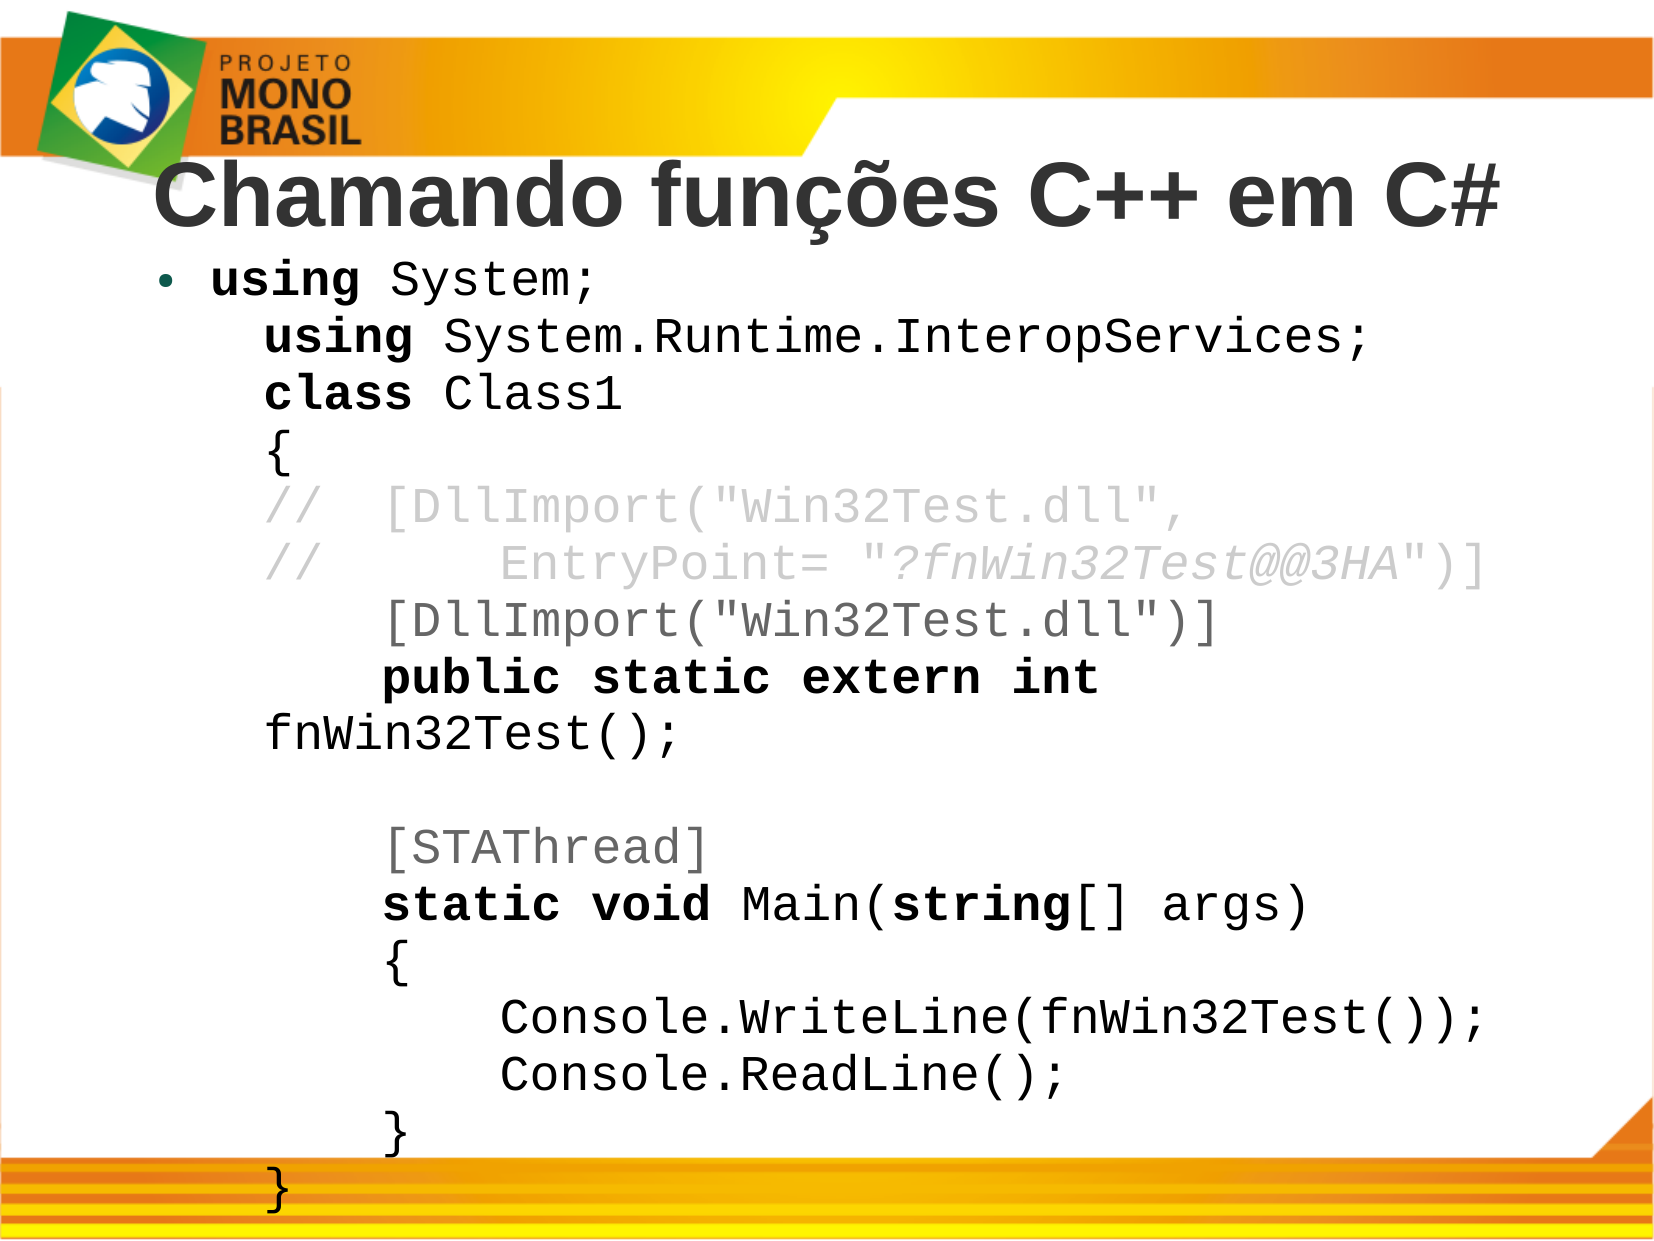

# Chamando funções C++ em C#
using System;
using System.Runtime.InteropServices;
class Class1
{
//	[DllImport("Win32Test.dll",
//		EntryPoint= "?fnWin32Test@@3HA")]
	[DllImport("Win32Test.dll")]
	public static extern int fnWin32Test();
	[STAThread]
	static void Main(string[] args)
	{
		Console.WriteLine(fnWin32Test());
		Console.ReadLine();
	}
}